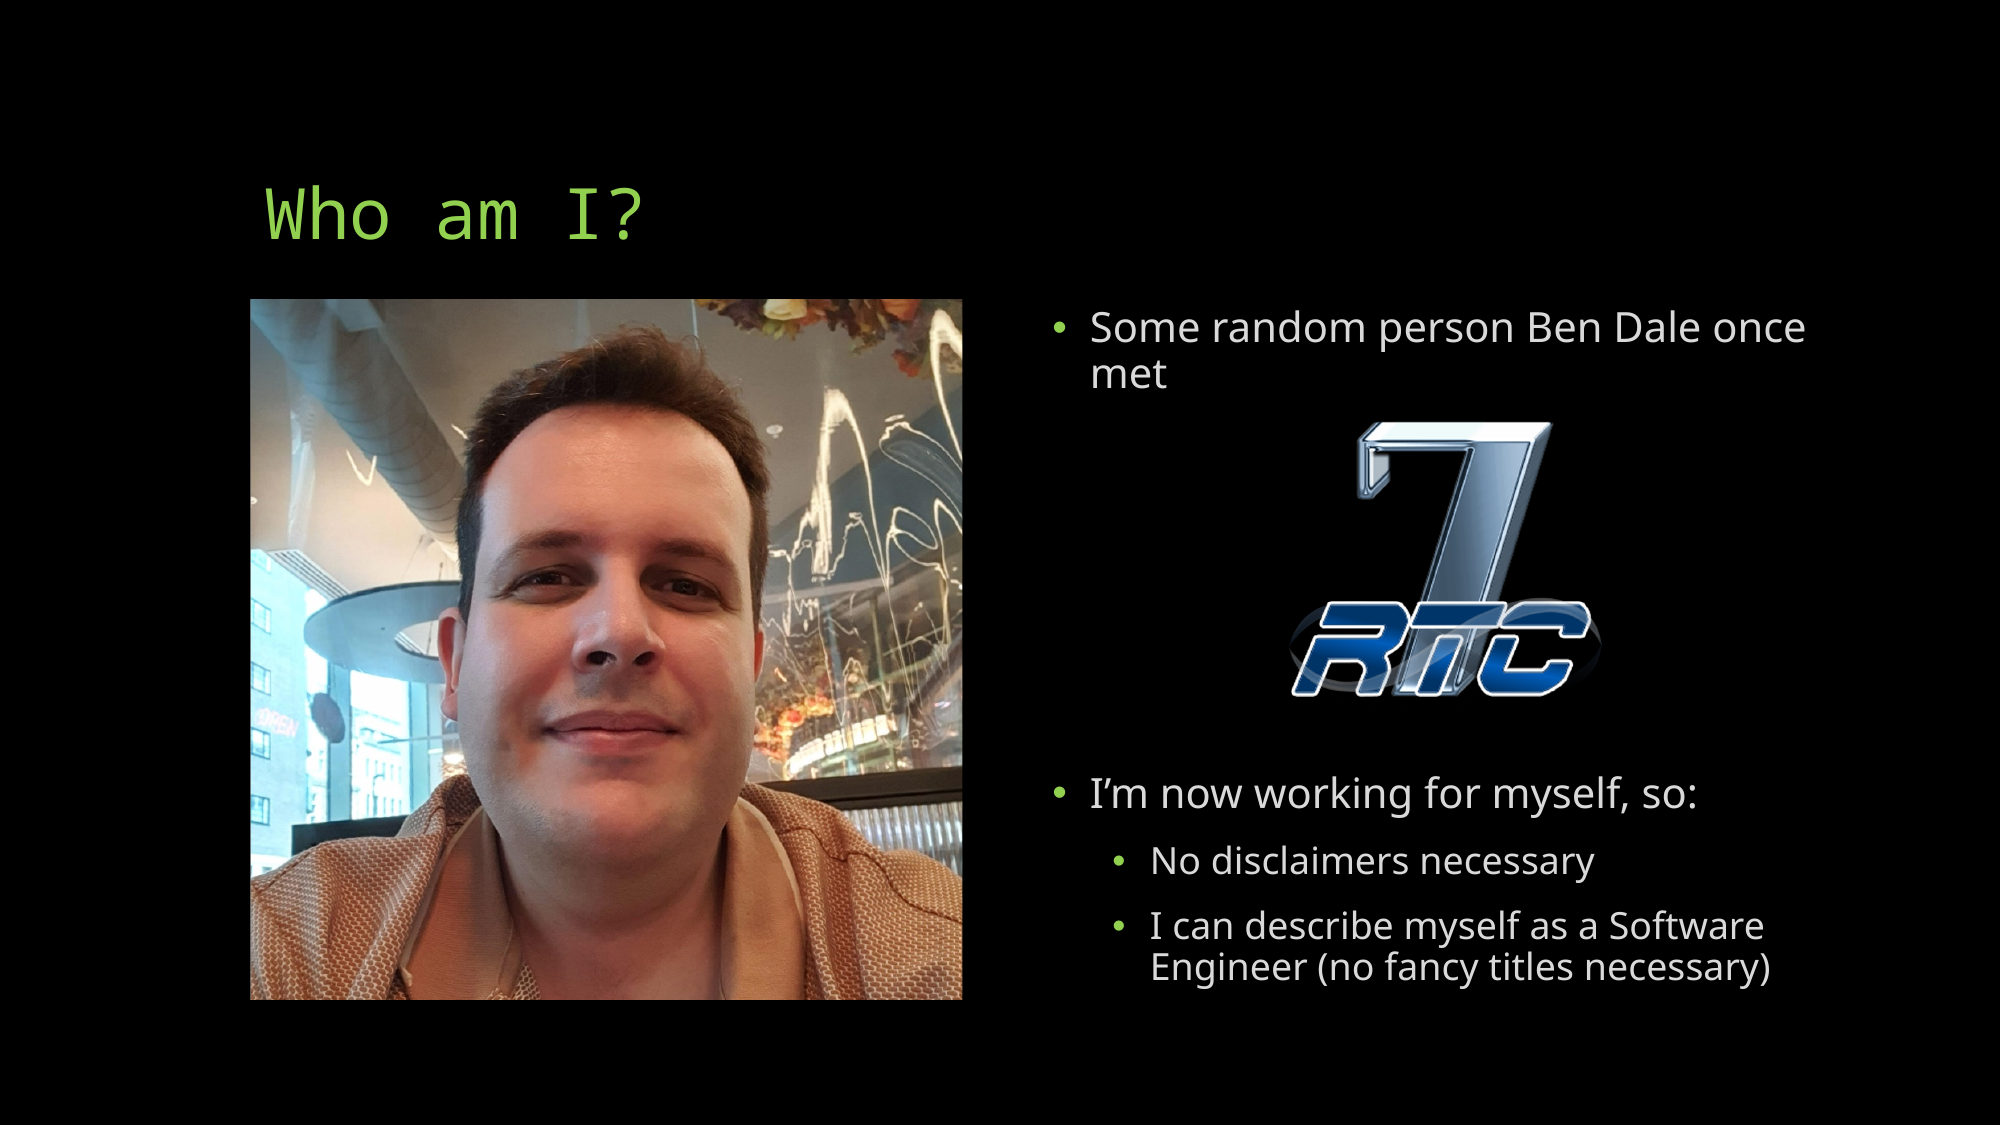

# Who am I?
Some random person Ben Dale once met
I’m now working for myself, so:
No disclaimers necessary
I can describe myself as a Software Engineer (no fancy titles necessary)